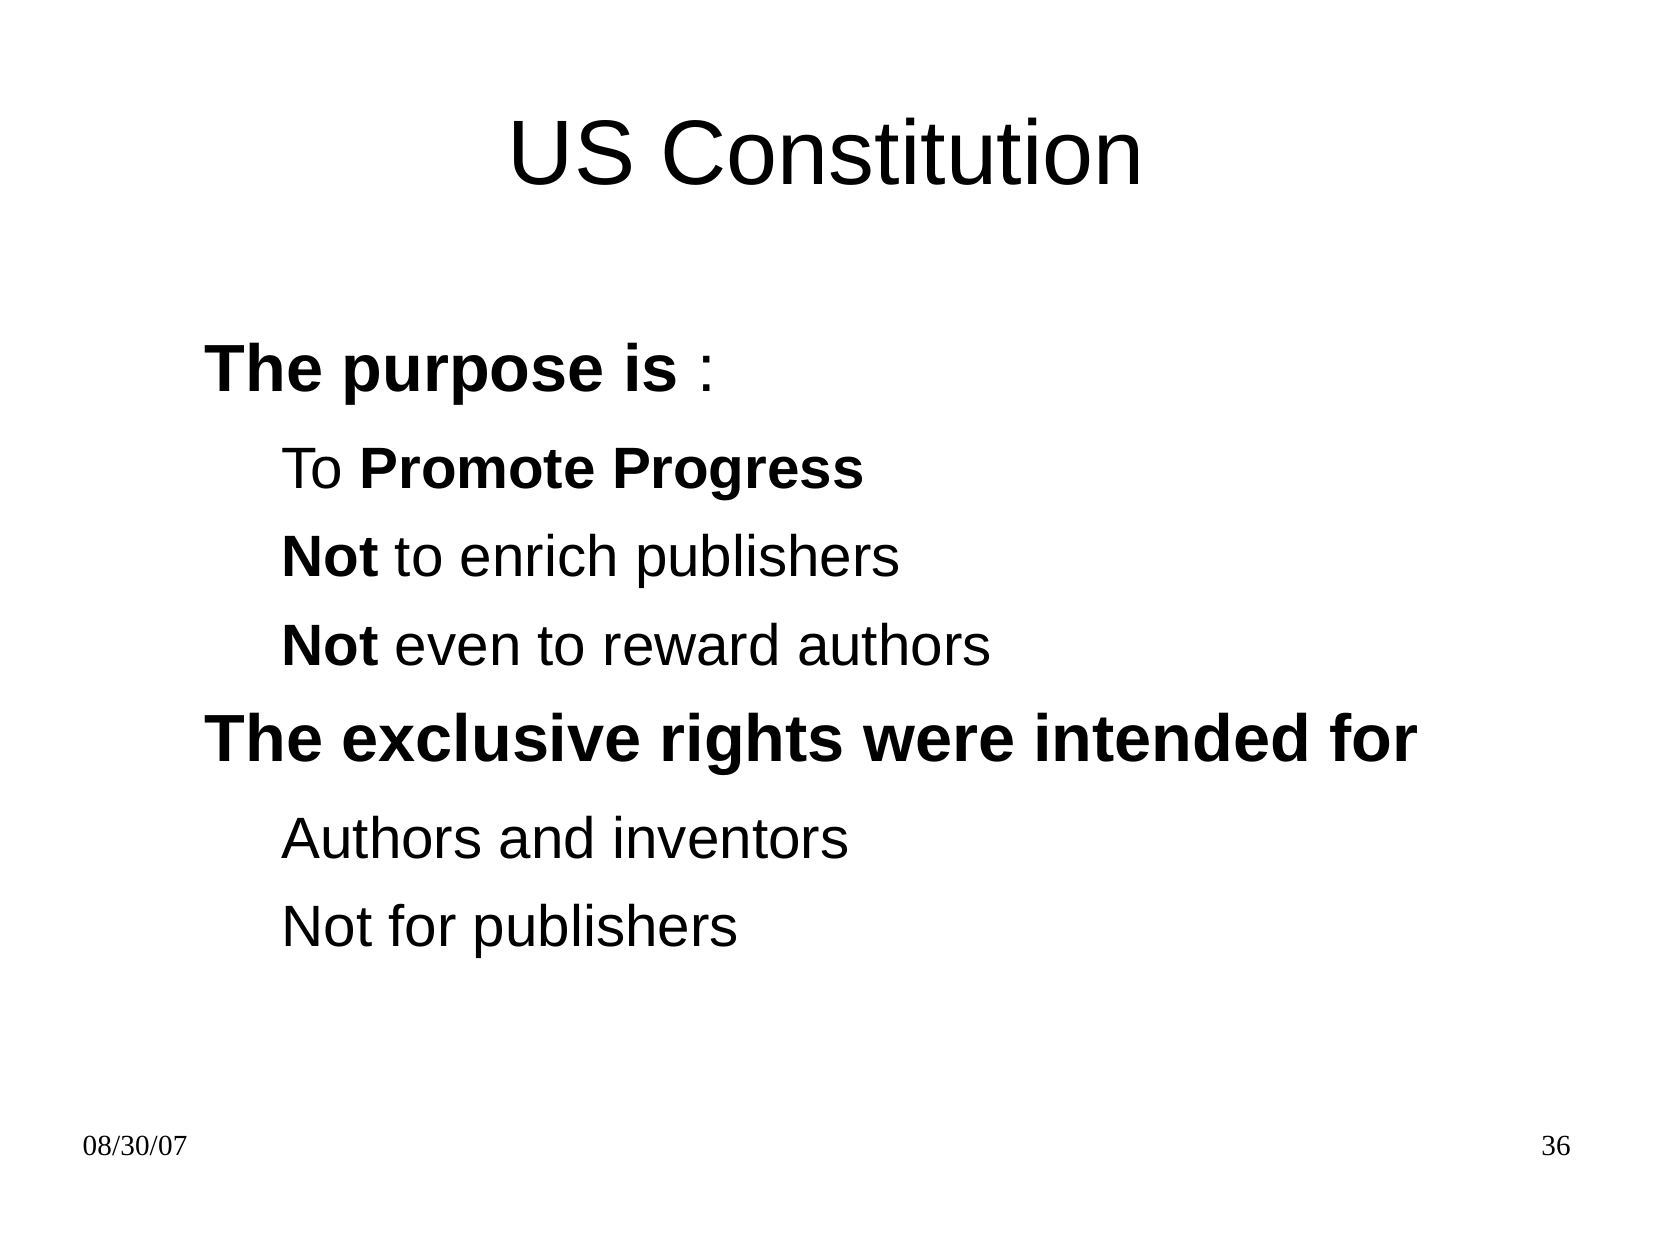

# US Constitution
The purpose is :
To Promote Progress
Not to enrich publishers
Not even to reward authors
The exclusive rights were intended for
Authors and inventors
Not for publishers
08/30/07
36